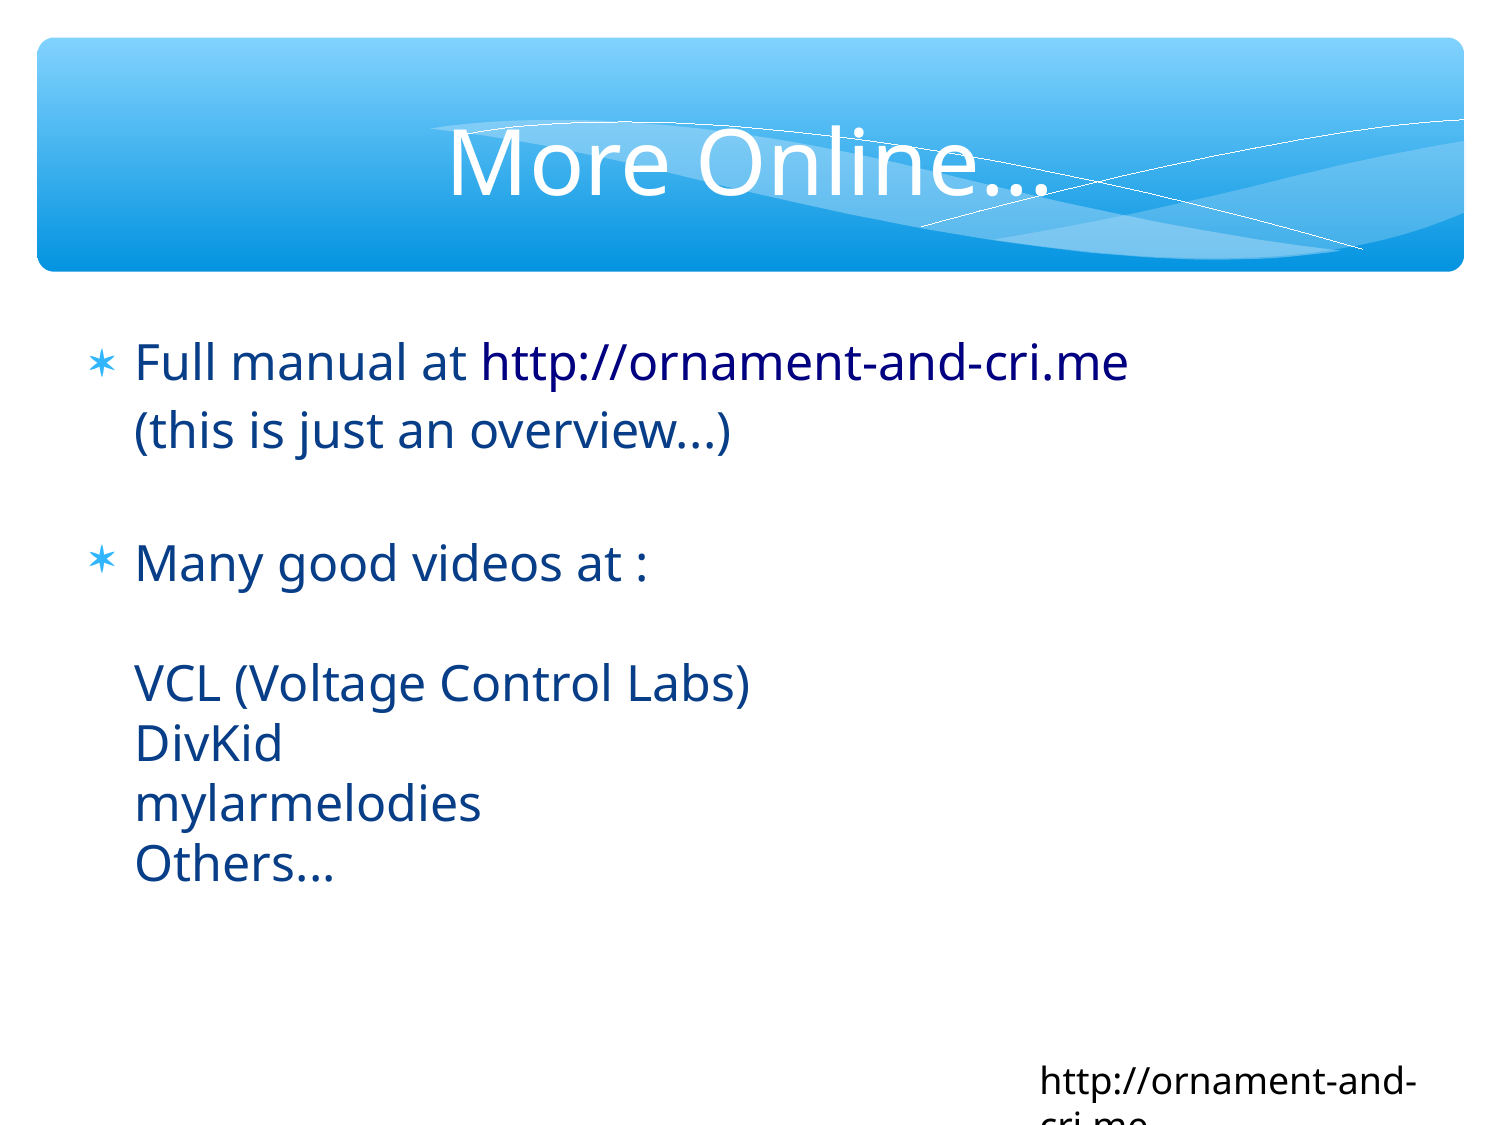

# More Online...
Full manual at http://ornament-and-cri.me
(this is just an overview...)
Many good videos at :
VCL (Voltage Control Labs)
DivKid
mylarmelodies
Others...
http://ornament-and-cri.me